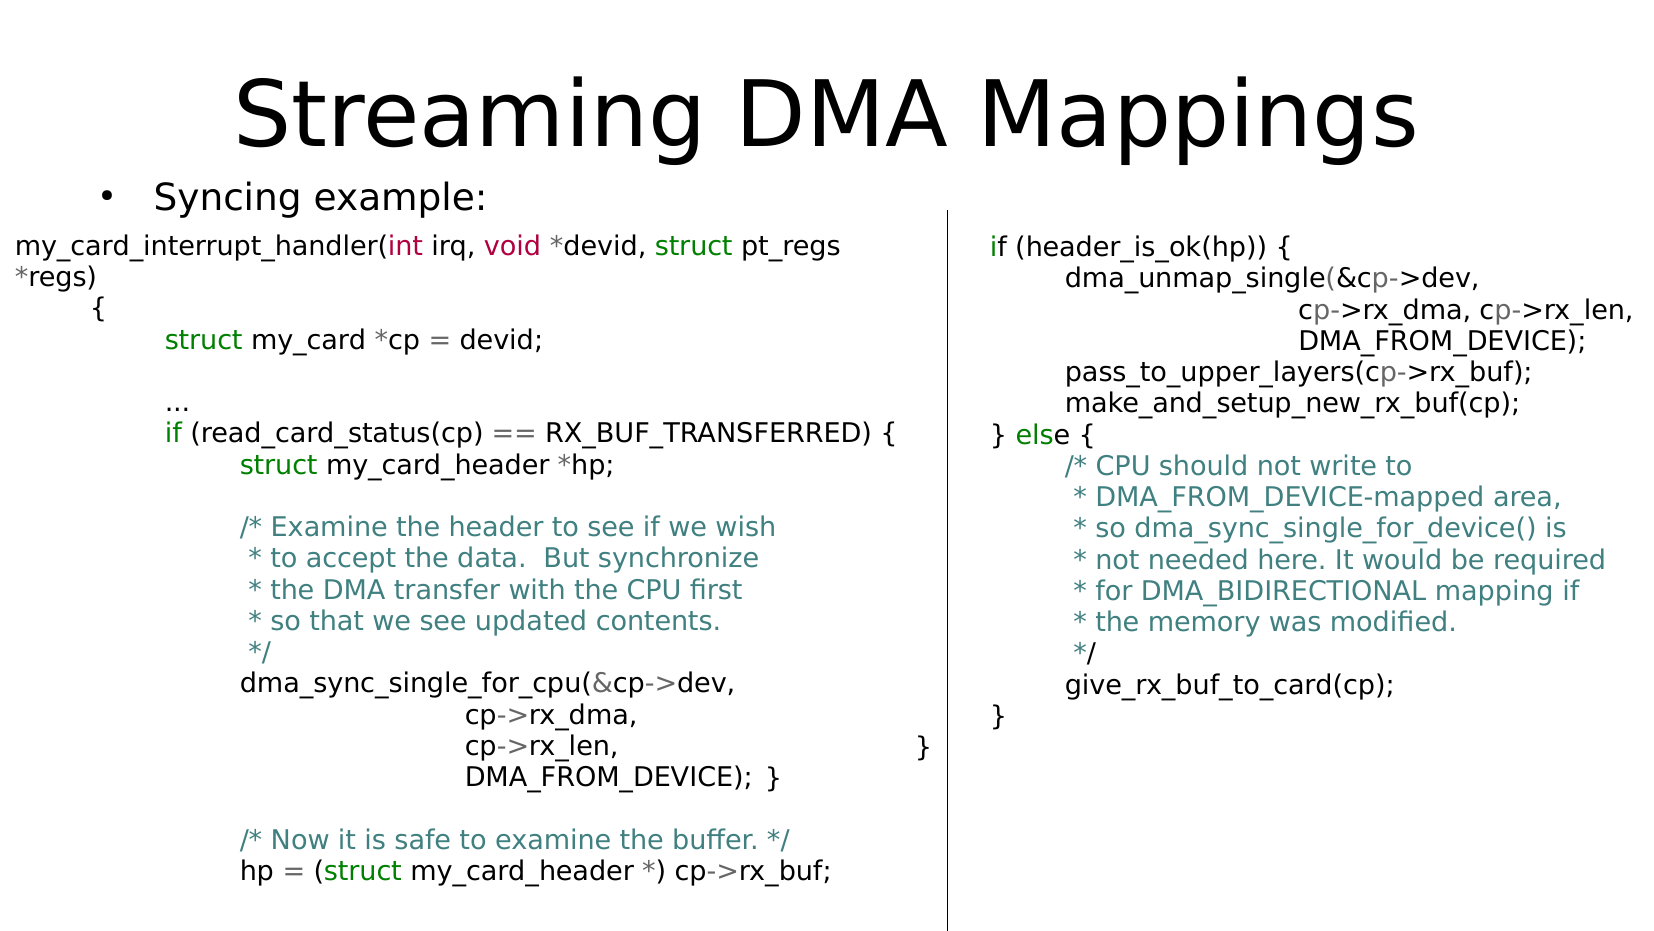

# Streaming DMA Mappings
Syncing example:
			if (header_is_ok(hp)) {
				dma_unmap_single(&cp->dev,						 			 cp->rx_dma, cp->rx_len,
 						 	 DMA_FROM_DEVICE);
				pass_to_upper_layers(cp->rx_buf);
				make_and_setup_new_rx_buf(cp);
			} else {
				/* CPU should not write to
				 * DMA_FROM_DEVICE-mapped area,
				 * so dma_sync_single_for_device() is
				 * not needed here. It would be required
				 * for DMA_BIDIRECTIONAL mapping if
				 * the memory was modified.
				 */
				give_rx_buf_to_card(cp);
			}
		}
}
my_card_interrupt_handler(int irq, void *devid, struct pt_regs *regs)
	{
		struct my_card *cp = devid;
		...
		if (read_card_status(cp) == RX_BUF_TRANSFERRED) {
			struct my_card_header *hp;
			/* Examine the header to see if we wish
			 * to accept the data. But synchronize
			 * the DMA transfer with the CPU first
			 * so that we see updated contents.
			 */
			dma_sync_single_for_cpu(&cp->dev,
						cp->rx_dma,
						cp->rx_len,
						DMA_FROM_DEVICE);
			/* Now it is safe to examine the buffer. */
			hp = (struct my_card_header *) cp->rx_buf;